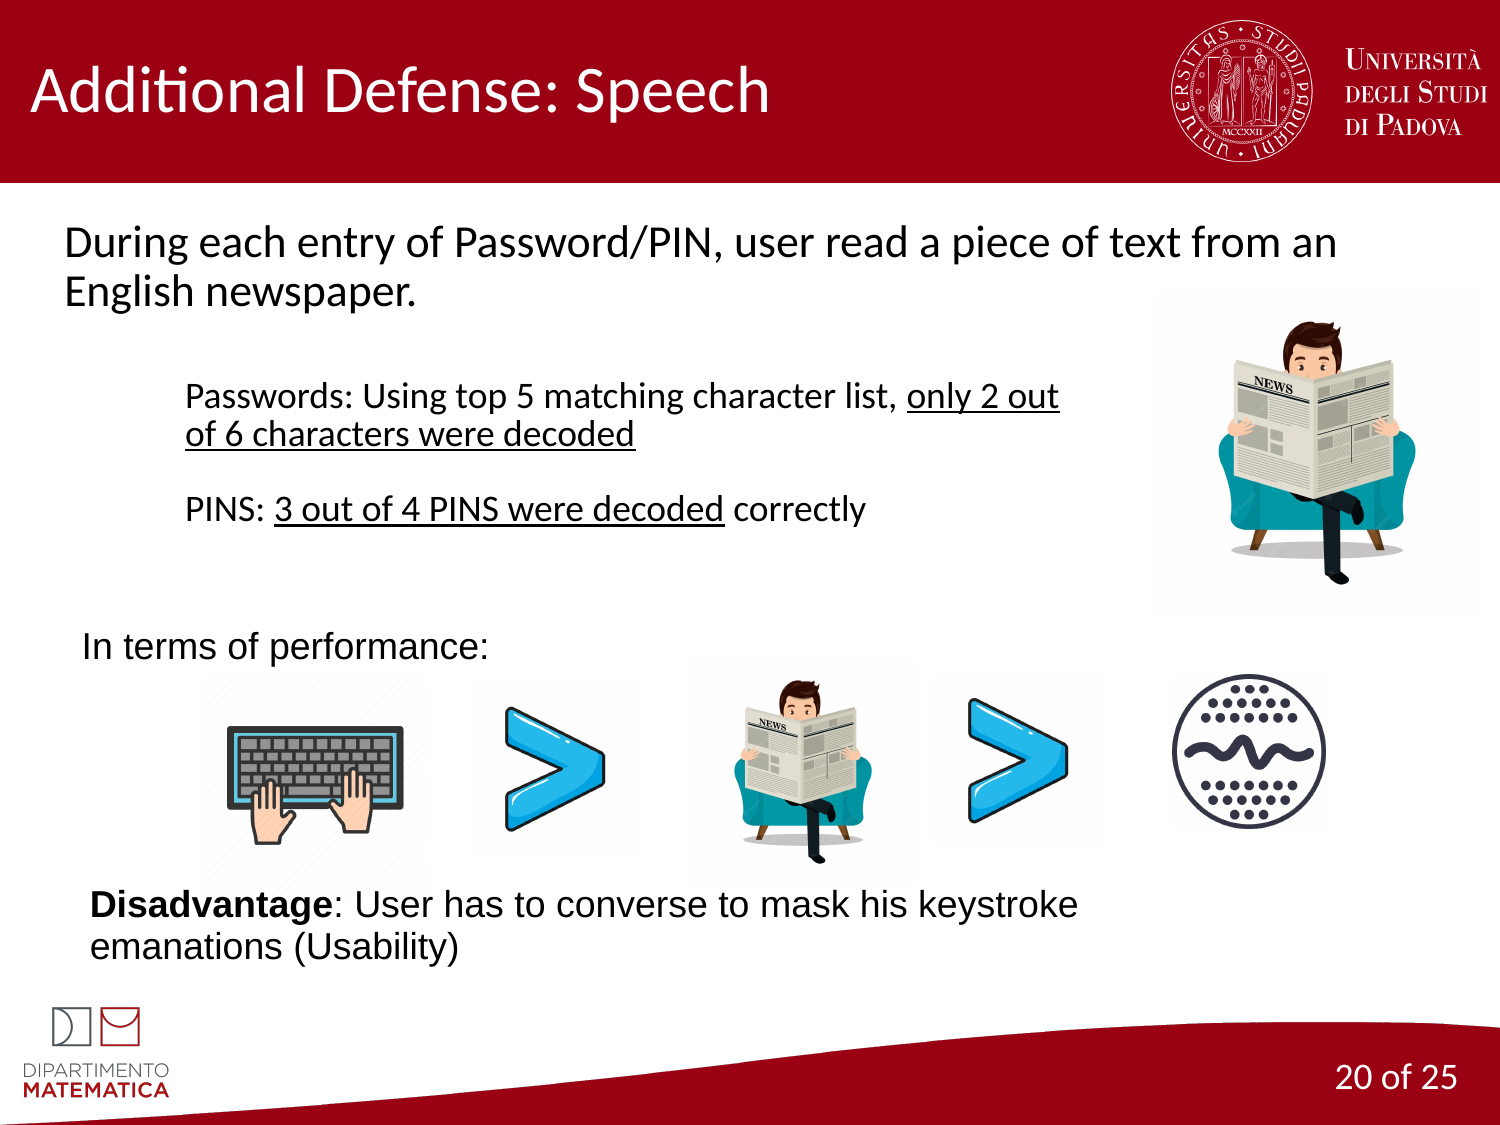

# Additional Defense: Speech
During each entry of Password/PIN, user read a piece of text from an English newspaper.
Passwords: Using top 5 matching character list, only 2 out of 6 characters were decoded
PINS: 3 out of 4 PINS were decoded correctly
In terms of performance:
Disadvantage: User has to converse to mask his keystroke emanations (Usability)
 of 25